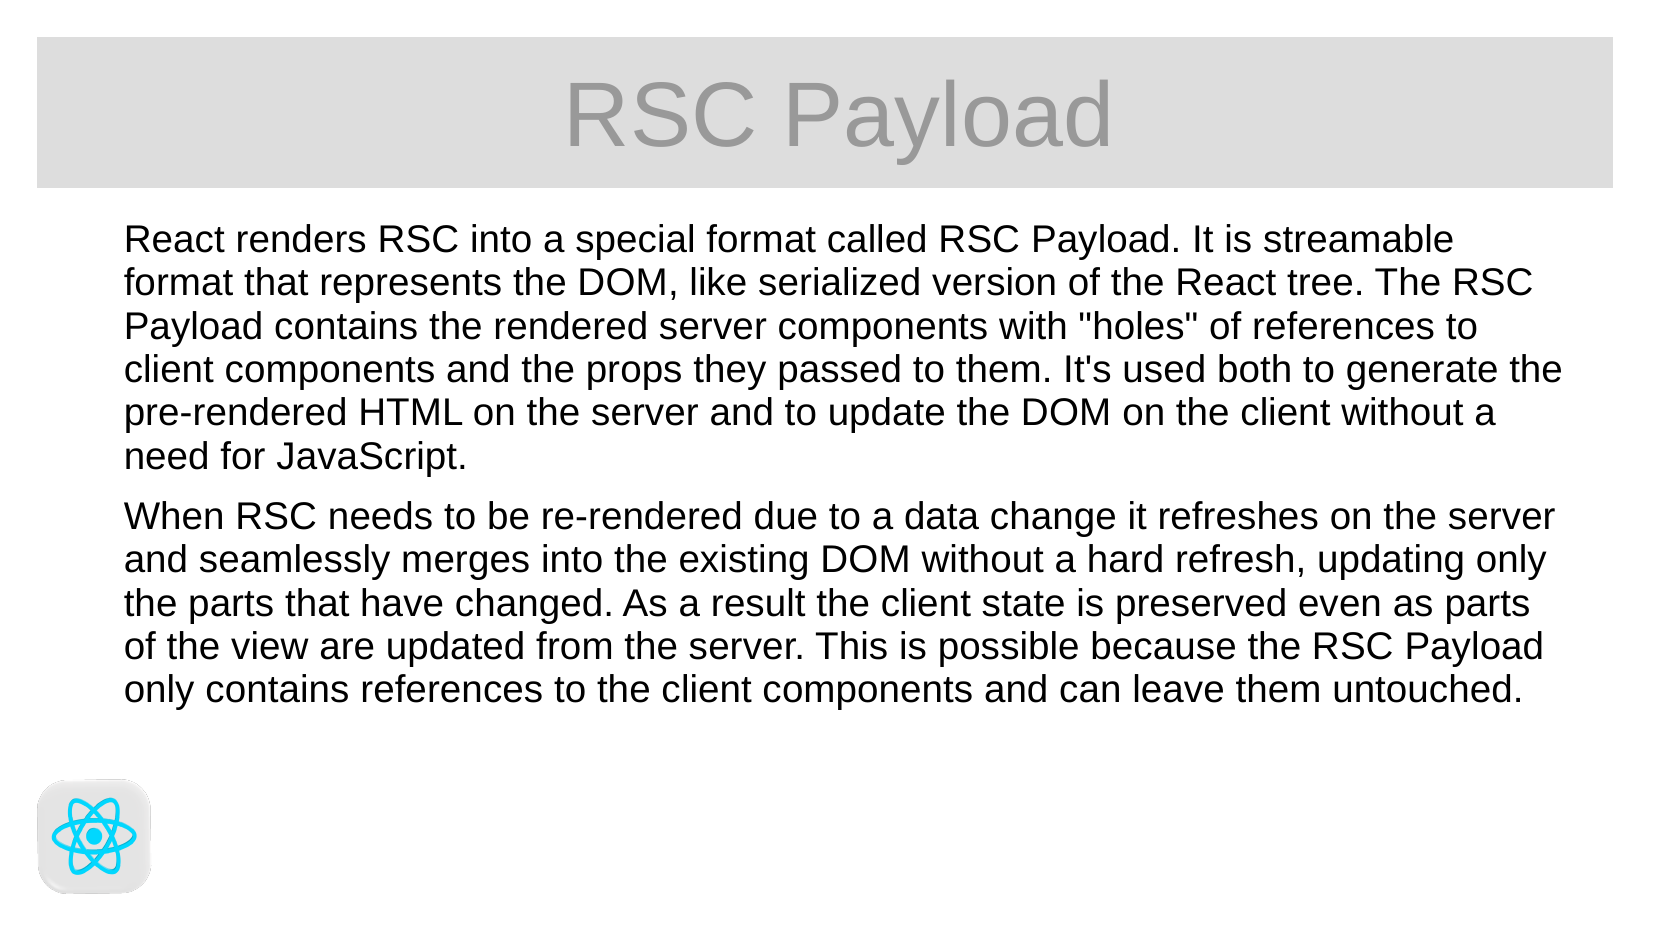

# RSC Payload
React renders RSC into a special format called RSC Payload. It is streamable format that represents the DOM, like serialized version of the React tree. The RSC Payload contains the rendered server components with "holes" of references to client components and the props they passed to them. It's used both to generate the pre-rendered HTML on the server and to update the DOM on the client without a need for JavaScript.
When RSC needs to be re-rendered due to a data change it refreshes on the server and seamlessly merges into the existing DOM without a hard refresh, updating only the parts that have changed. As a result the client state is preserved even as parts of the view are updated from the server. This is possible because the RSC Payload only contains references to the client components and can leave them untouched.